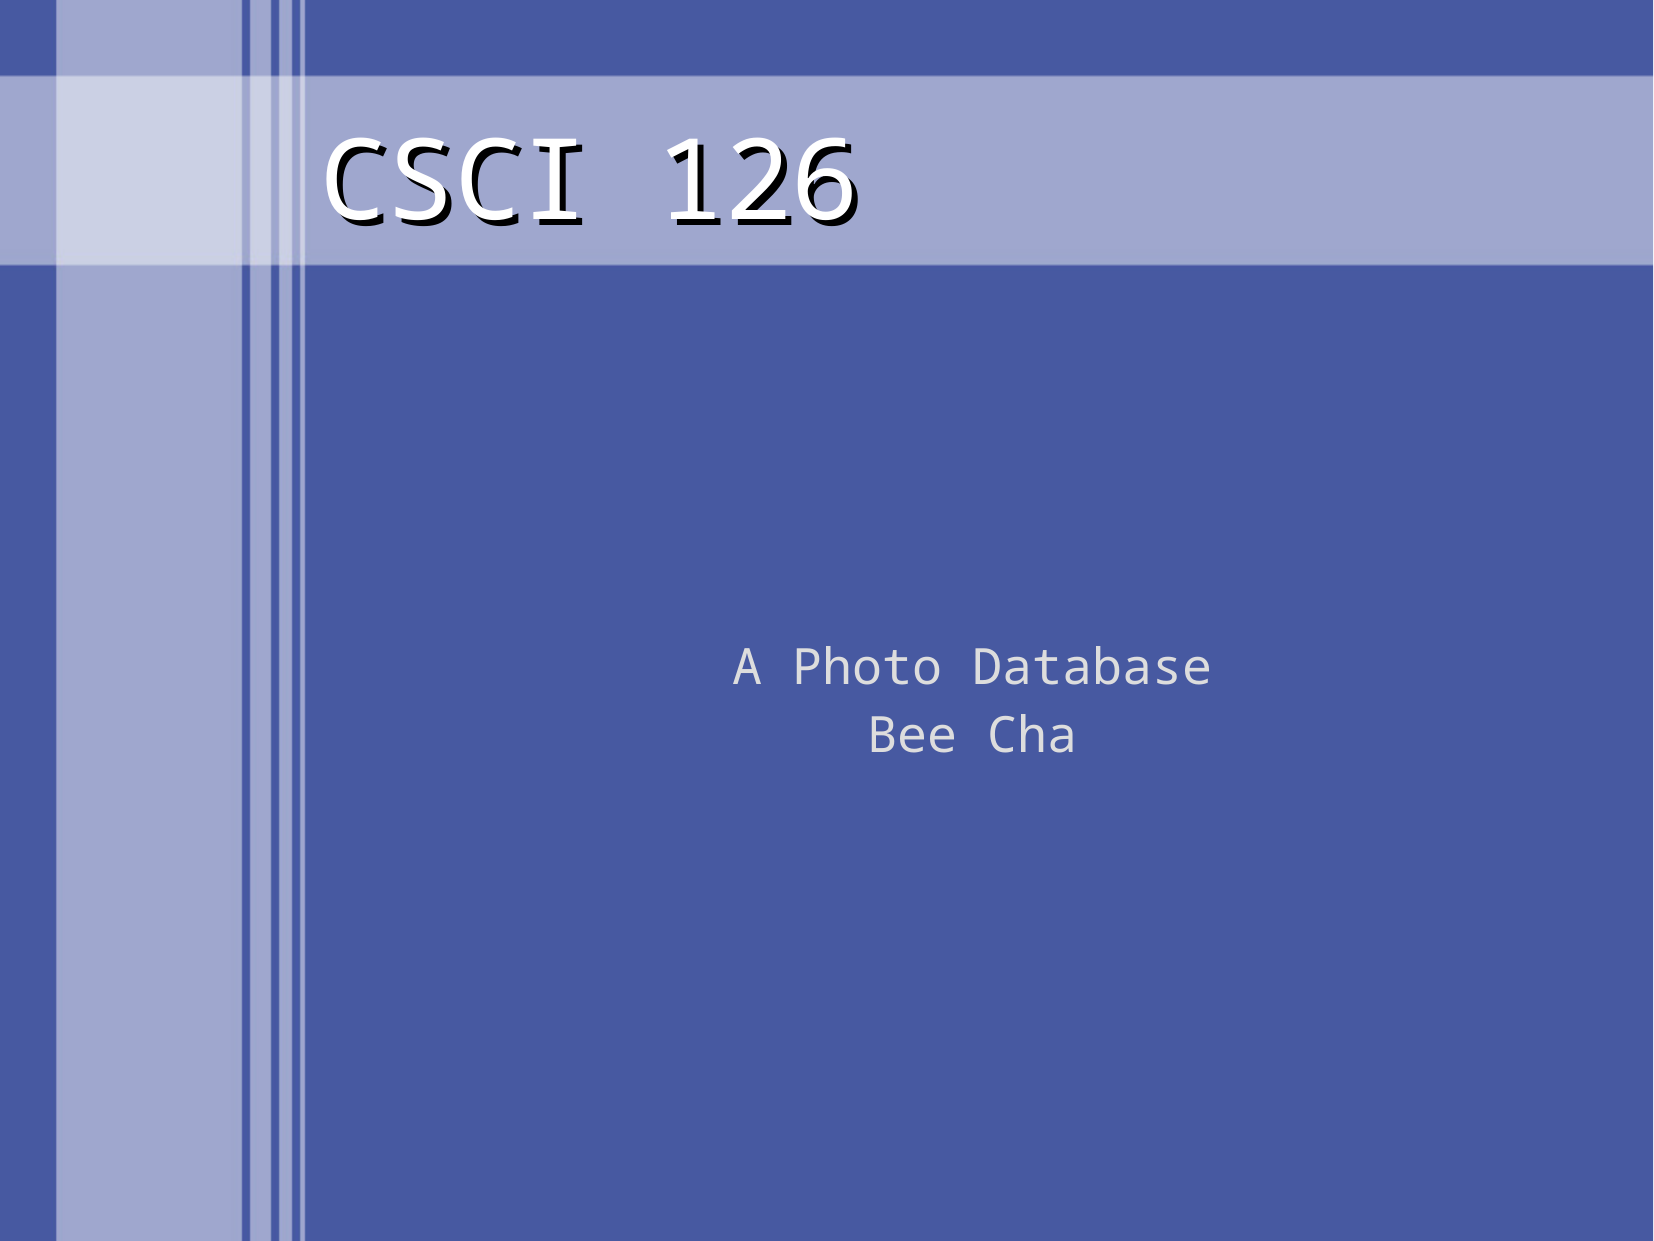

CSCI 126
CSCI 126
A Photo Database
Bee Cha